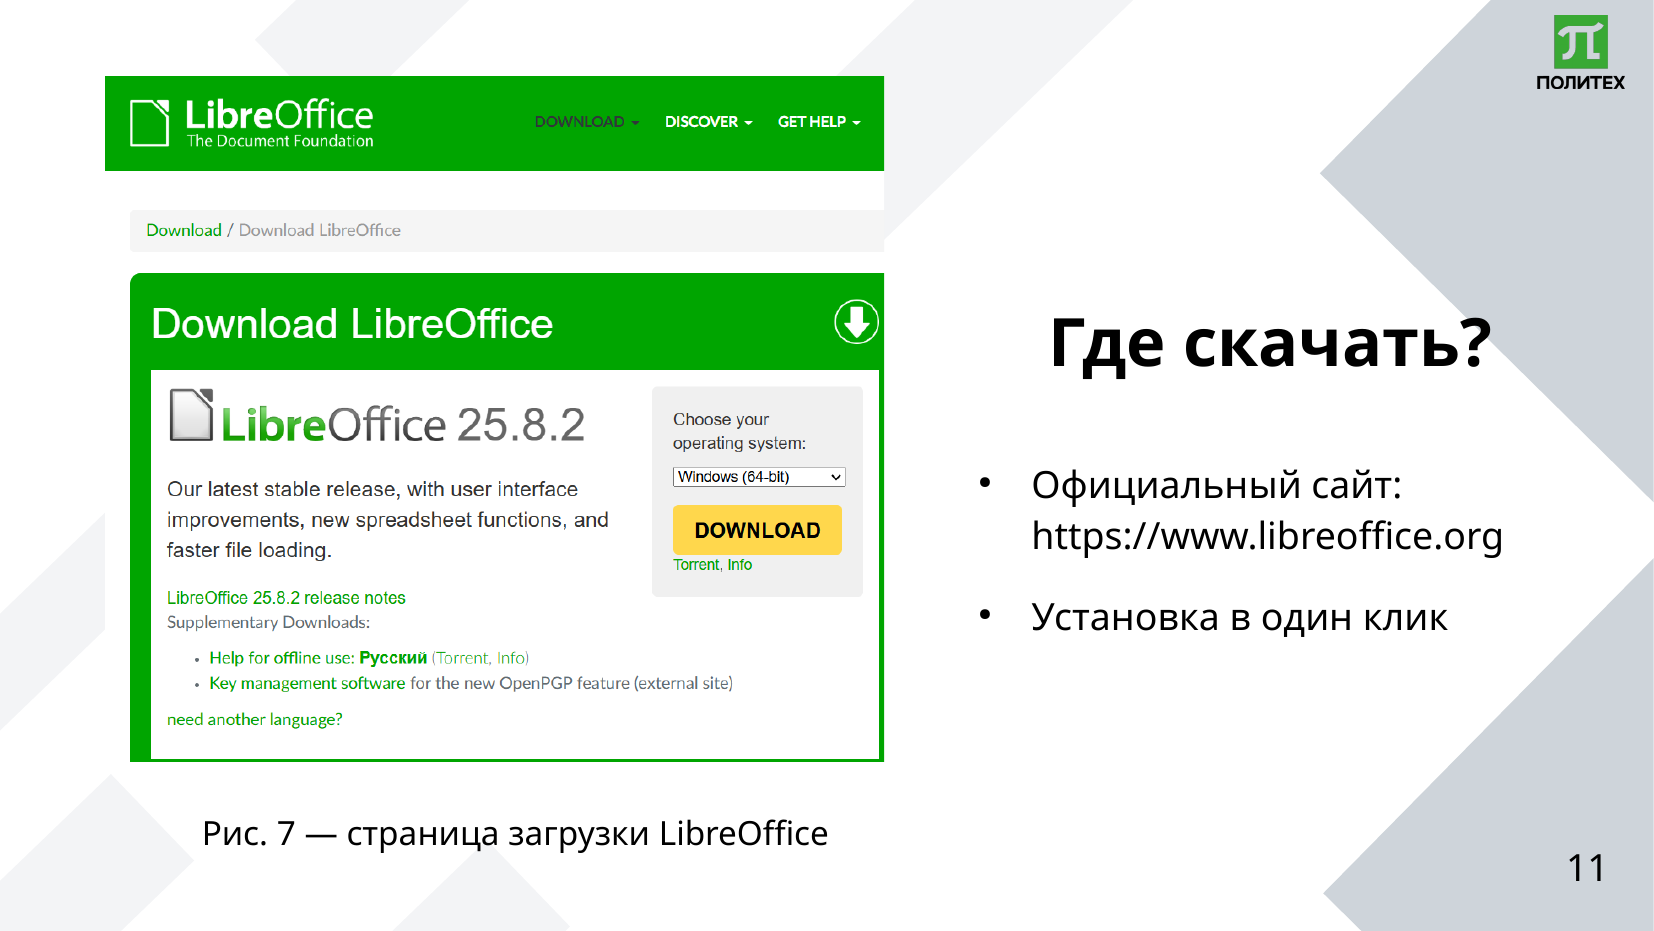

# Где скачать?
Официальный сайт: https://www.libreoffice.org
Установка в один клик
Рис. 7 — страница загрузки LibreOffice